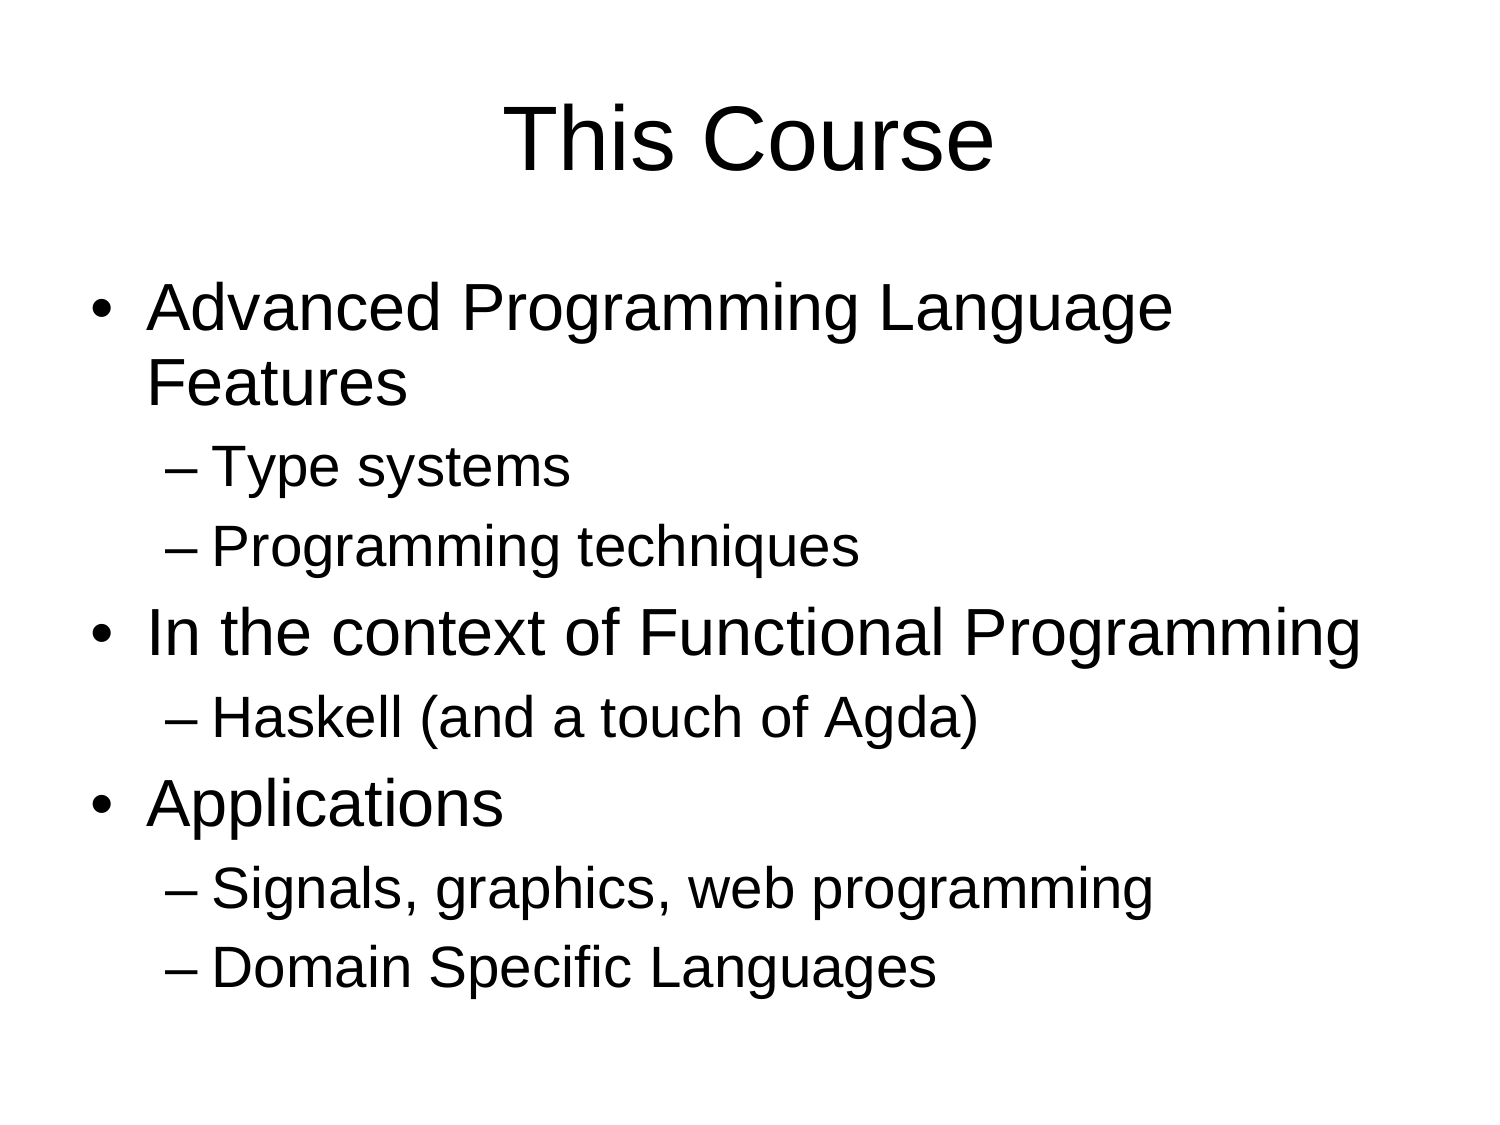

# This Course
Advanced Programming Language Features
Type systems
Programming techniques
In the context of Functional Programming
Haskell (and a touch of Agda)
Applications
Signals, graphics, web programming
Domain Specific Languages